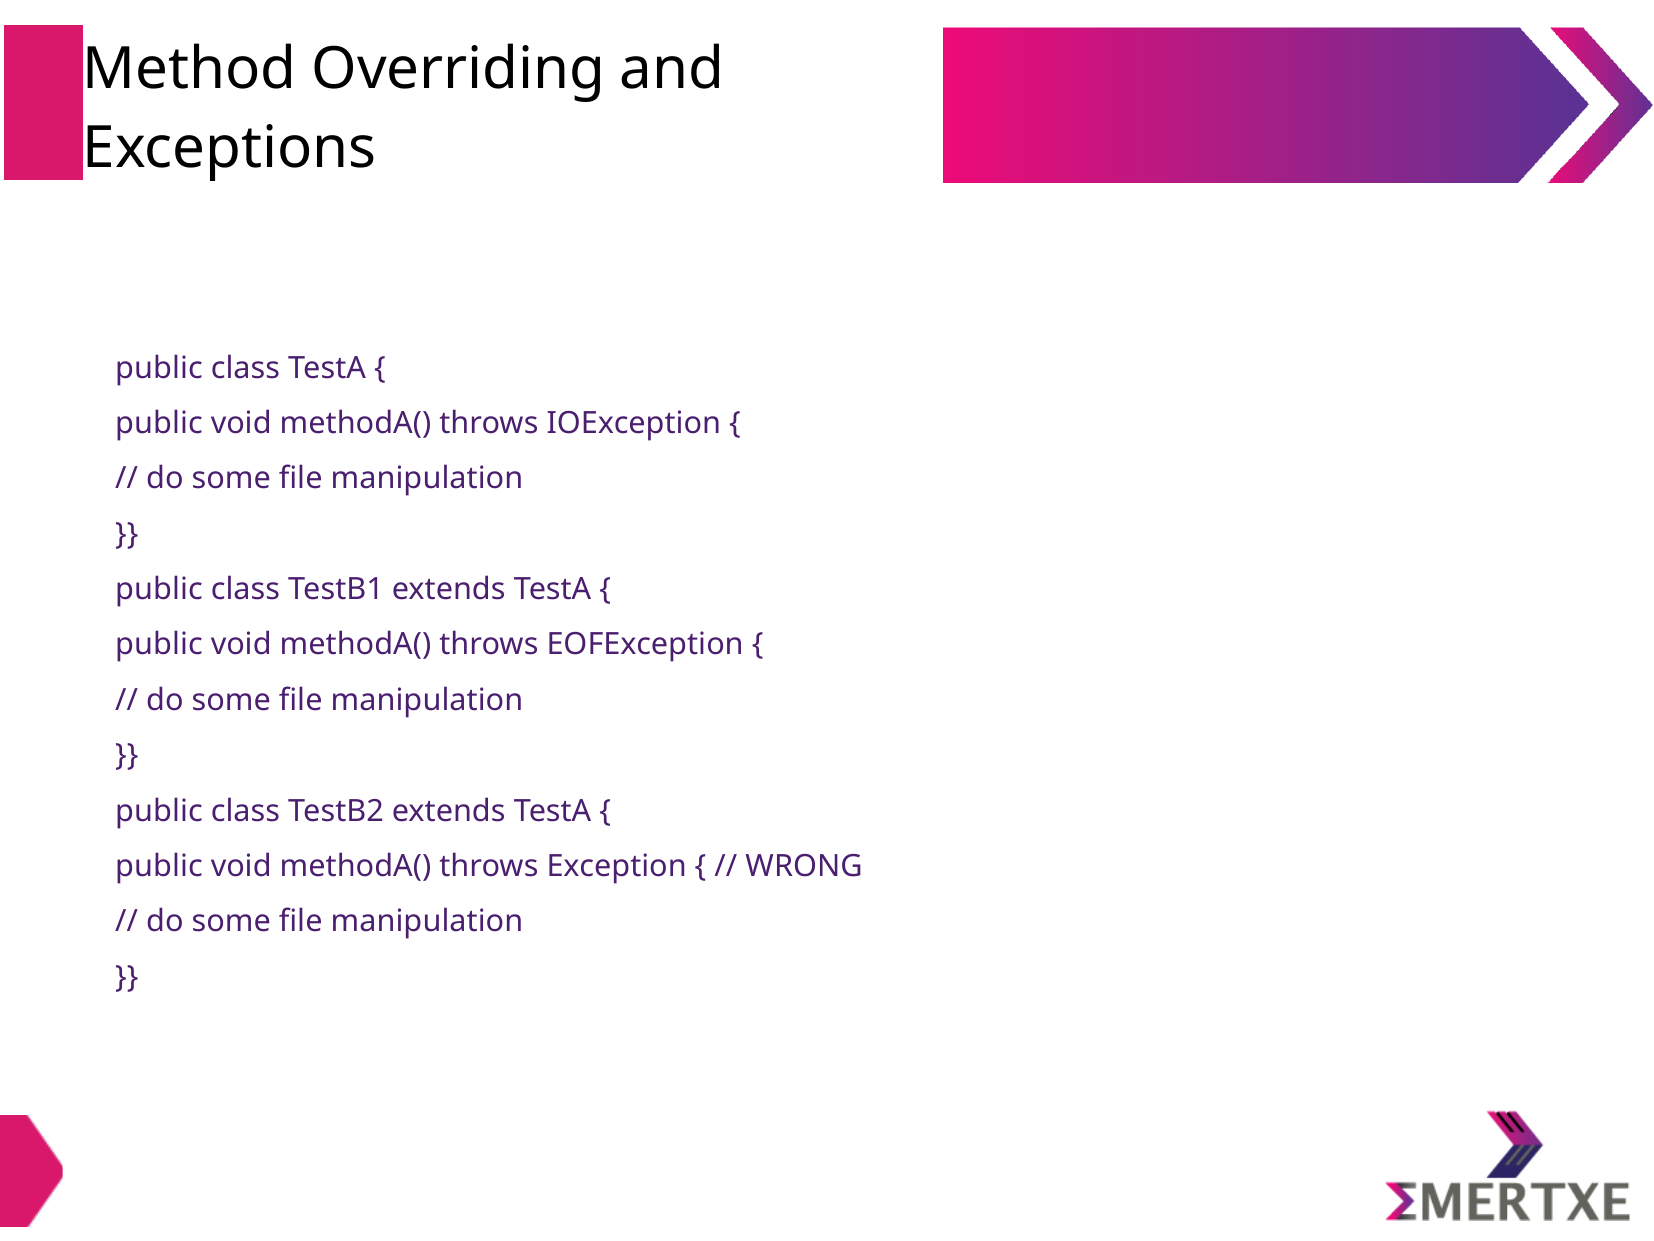

# Method Overriding and Exceptions
public class TestA {
public void methodA() throws IOException {
// do some file manipulation
}}
public class TestB1 extends TestA {
public void methodA() throws EOFException {
// do some file manipulation
}}
public class TestB2 extends TestA {
public void methodA() throws Exception { // WRONG
// do some file manipulation
}}